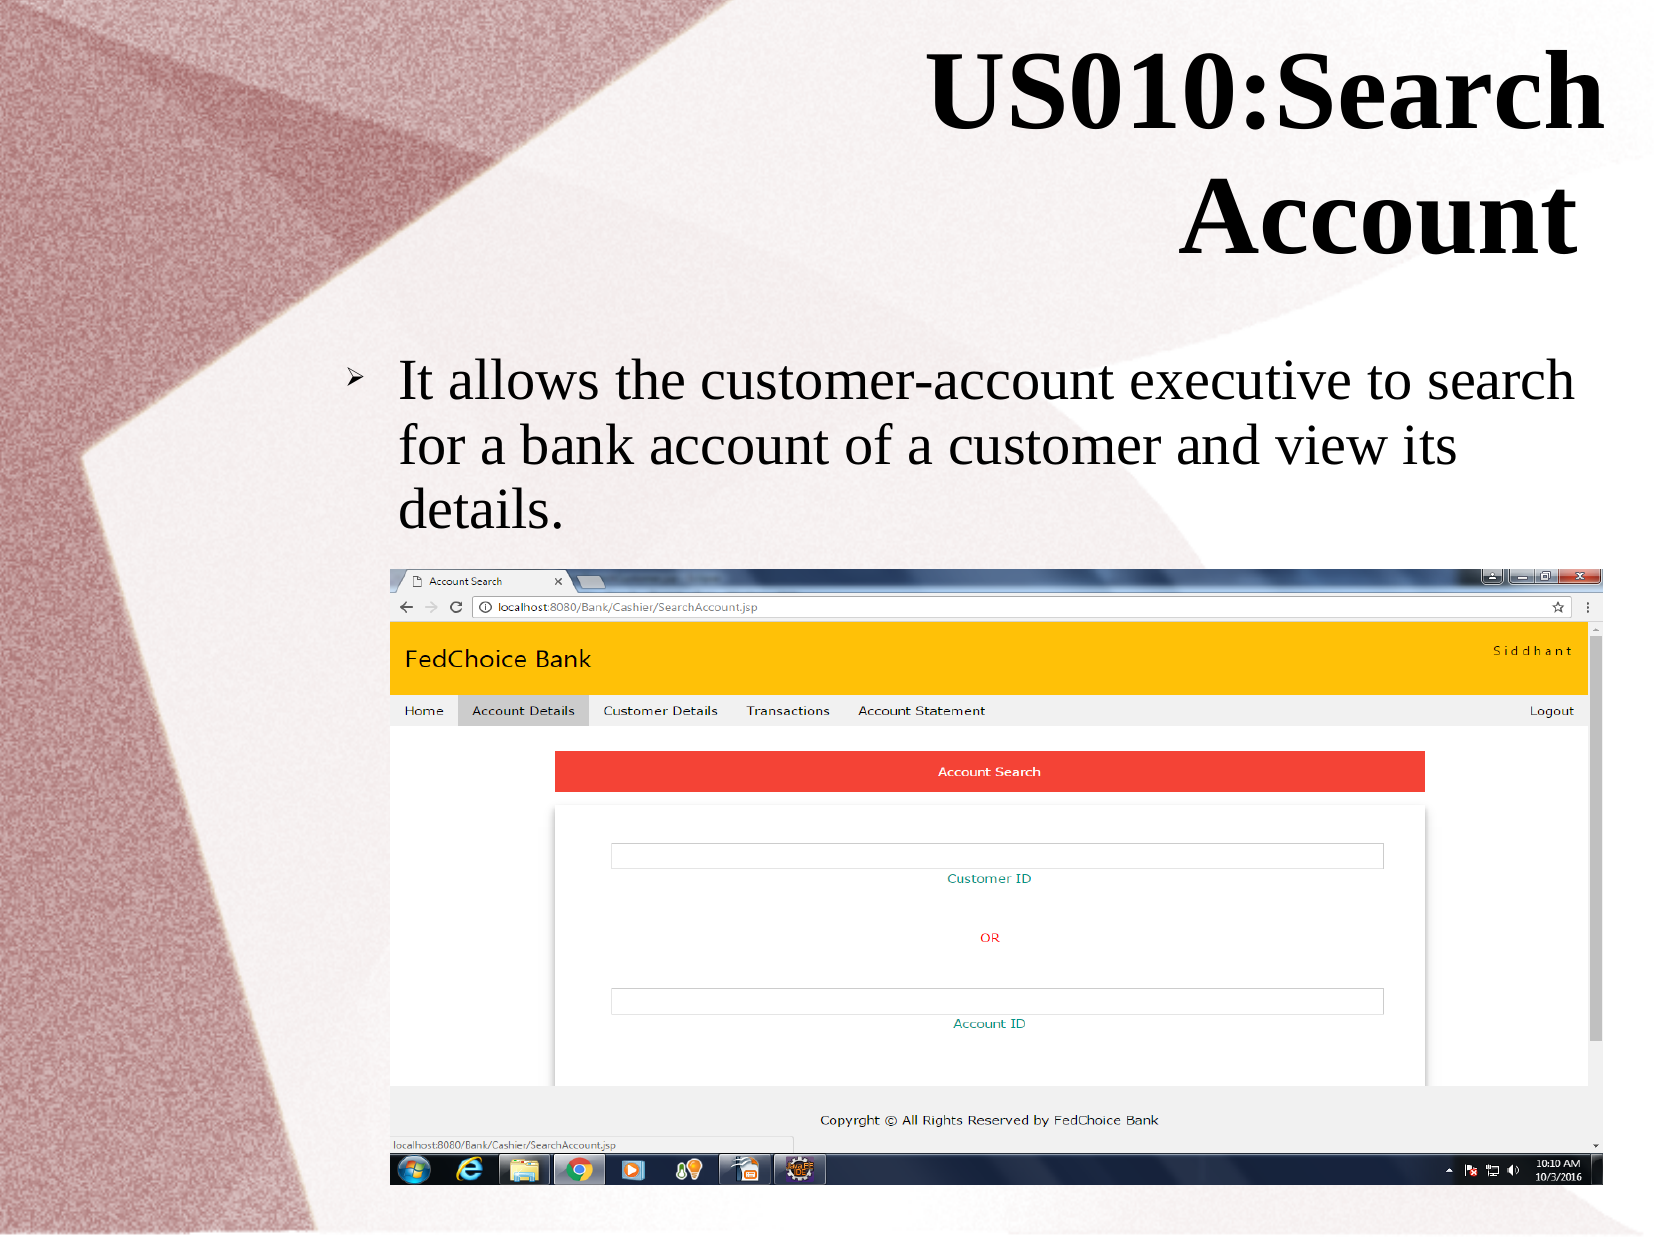

# US010:Search Account
It allows the customer-account executive to search for a bank account of a customer and view its details.